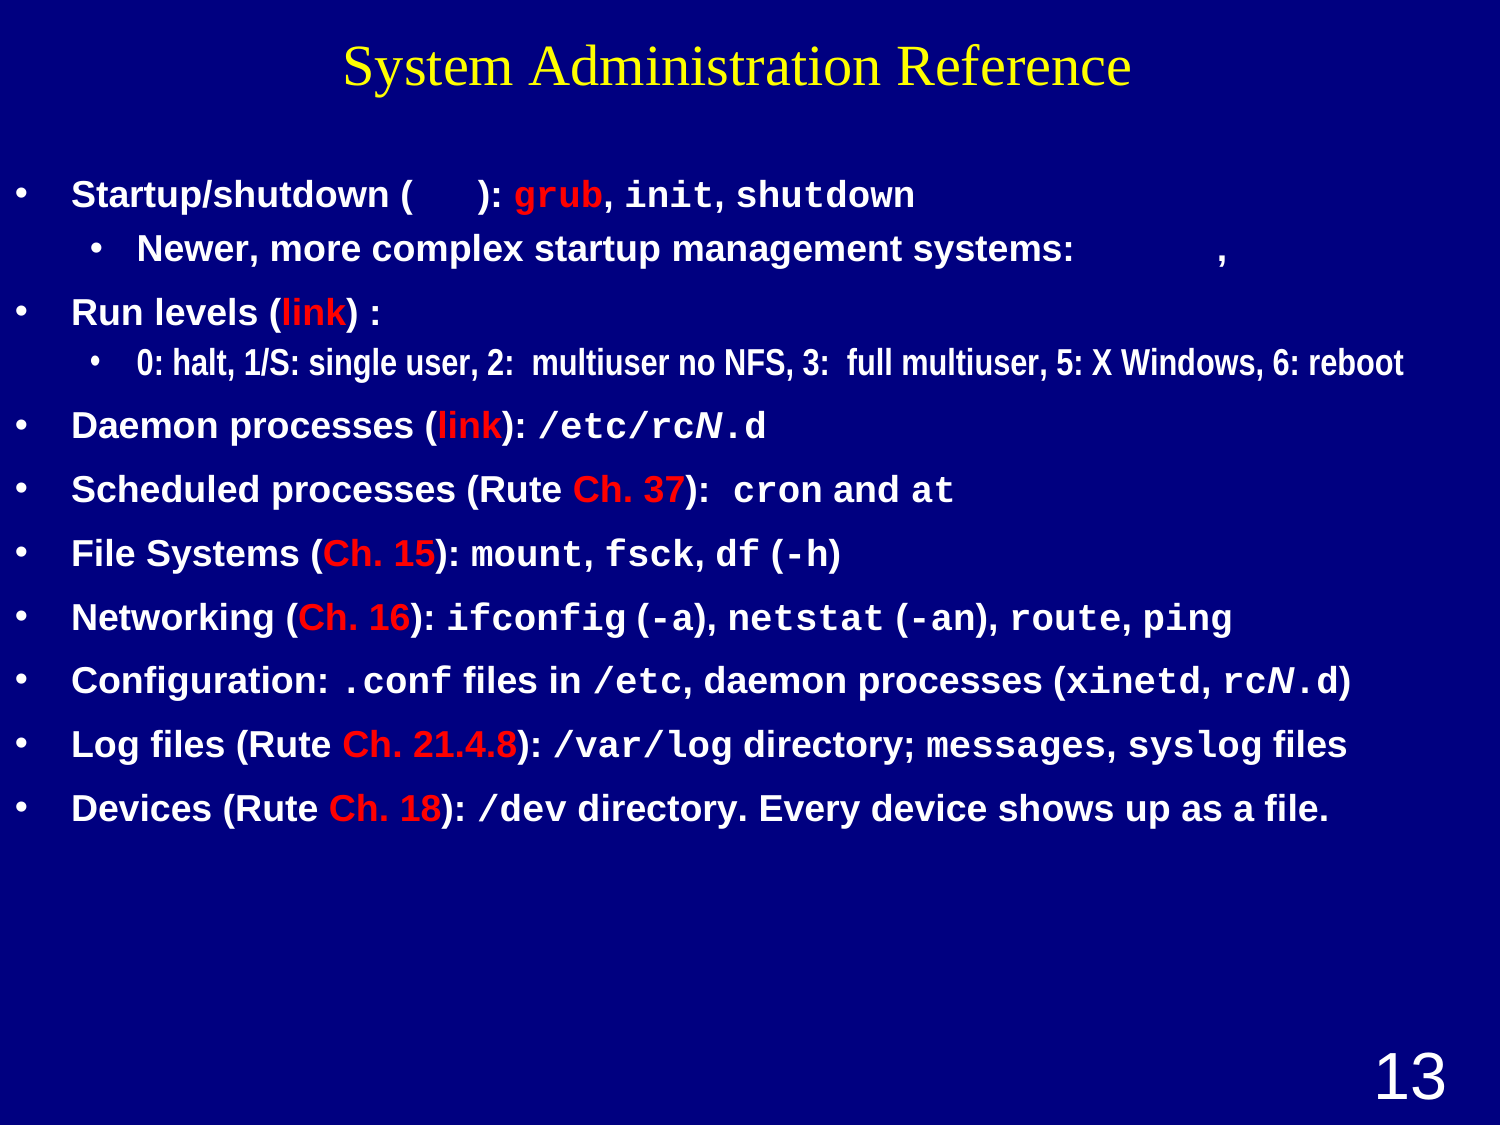

# System Administration Reference
Startup/shutdown (link): grub, init, shutdown
Newer, more complex startup management systems: Upstart, systemd
Run levels (link) :
0: halt, 1/S: single user, 2: multiuser no NFS, 3: full multiuser, 5: X Windows, 6: reboot
Daemon processes (link): /etc/rcN.d
Scheduled processes (Rute Ch. 37): cron and at
File Systems (Ch. 15): mount, fsck, df (-h)
Networking (Ch. 16): ifconfig (-a), netstat (-an), route, ping
Configuration: .conf files in /etc, daemon processes (xinetd, rcN.d)
Log files (Rute Ch. 21.4.8): /var/log directory; messages, syslog files
Devices (Rute Ch. 18): /dev directory. Every device shows up as a file.